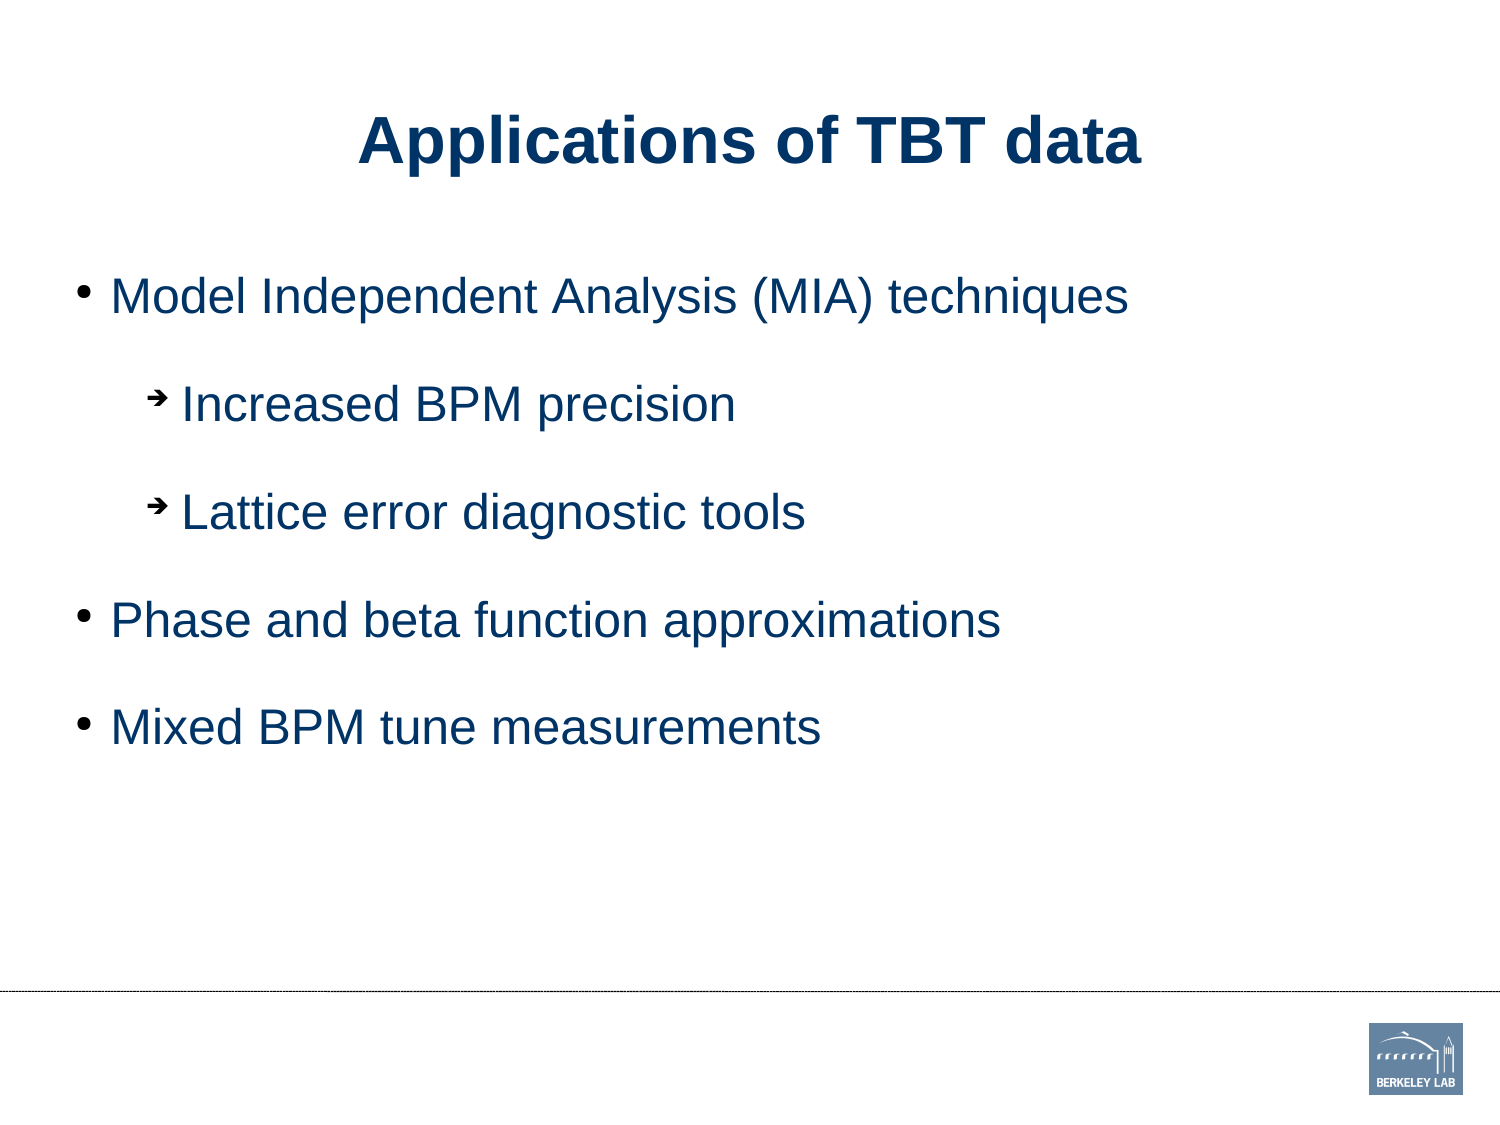

# Applications of TBT data
Model Independent Analysis (MIA) techniques
Increased BPM precision
Lattice error diagnostic tools
Phase and beta function approximations
Mixed BPM tune measurements